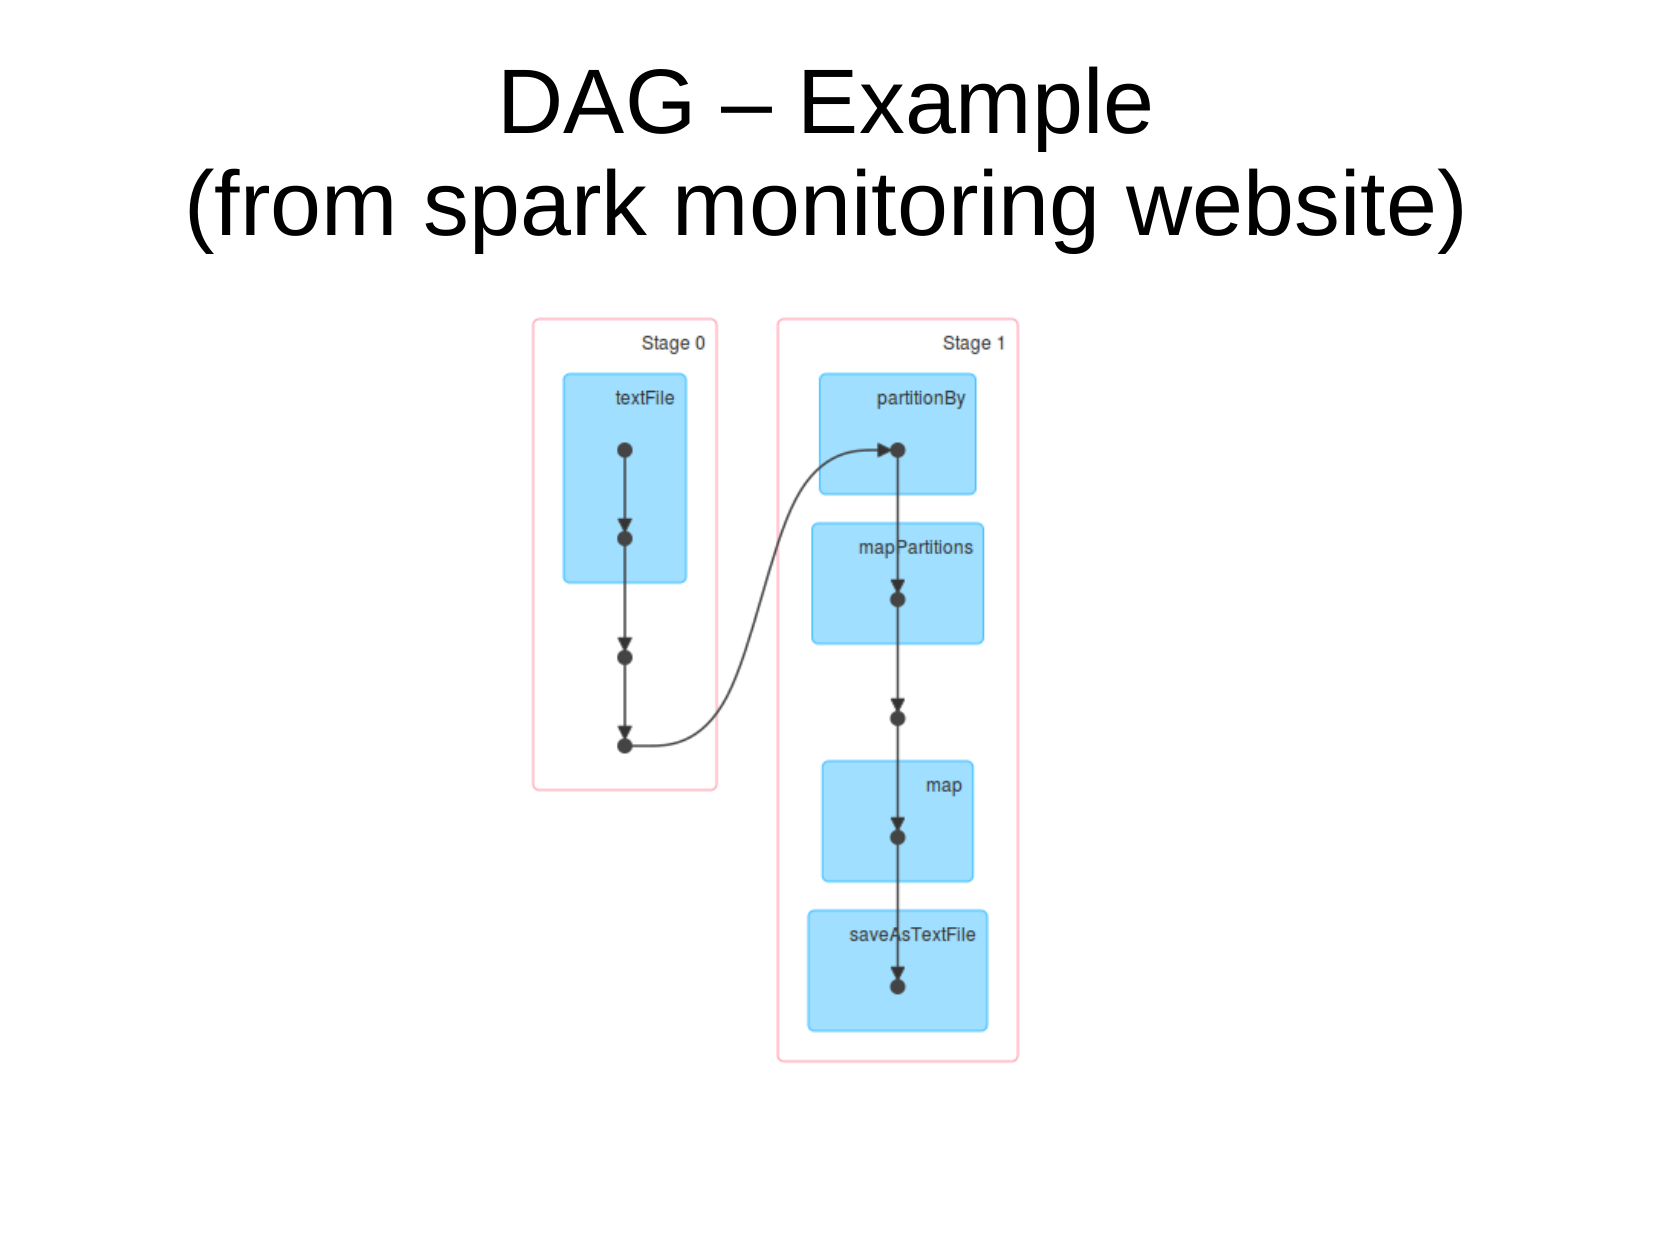

# DAG – Example (from spark monitoring website)